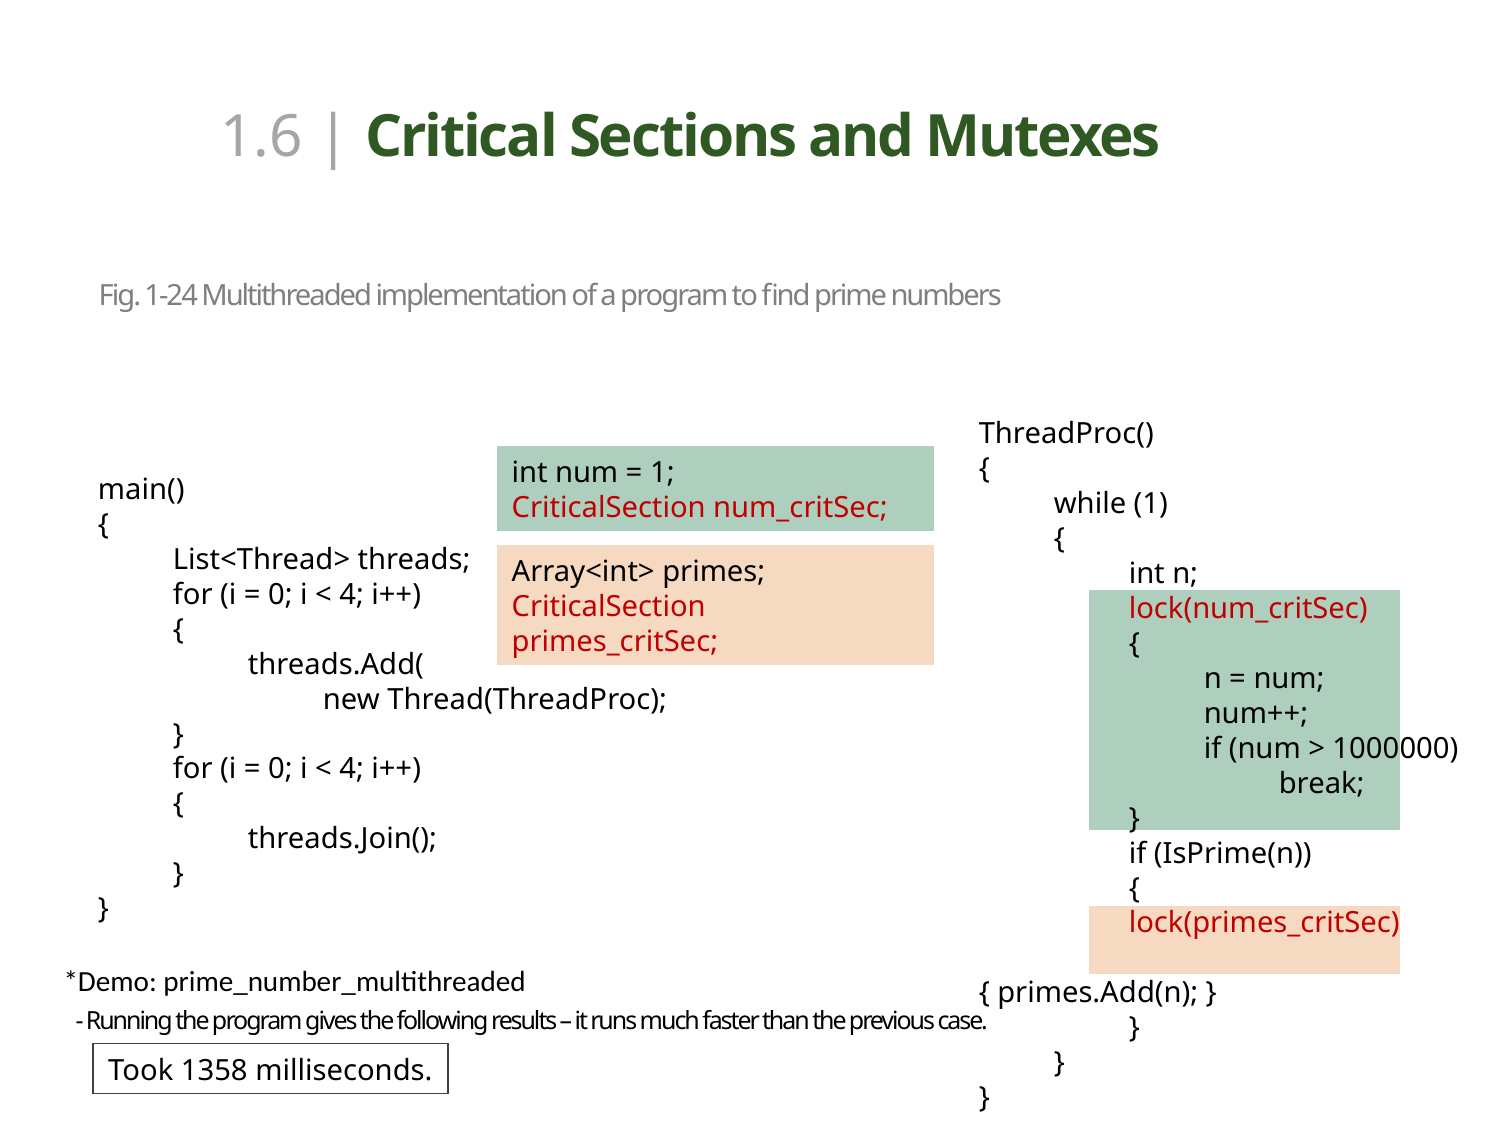

1.6 | Critical Sections and Mutexes
Fig. 1-24 Multithreaded implementation of a program to find prime numbers
ThreadProc()
{
	while (1)
	{
		int n;
		lock(num_critSec)
		{
			n = num;
			num++;
			if (num > 1000000)
				break;
		}
		if (IsPrime(n))
		{
		lock(primes_critSec)
				{ primes.Add(n); }
		}
	}
}
int num = 1;
CriticalSection num_critSec;
main()
{
	List<Thread> threads;
	for (i = 0; i < 4; i++)
	{
		threads.Add(
			new Thread(ThreadProc);
	}
	for (i = 0; i < 4; i++)
	{
		threads.Join();
	}
}
Array<int> primes;
CriticalSection primes_critSec;
*Demo: prime_number_multithreaded
- Running the program gives the following results – it runs much faster than the previous case.
Took 1358 milliseconds.